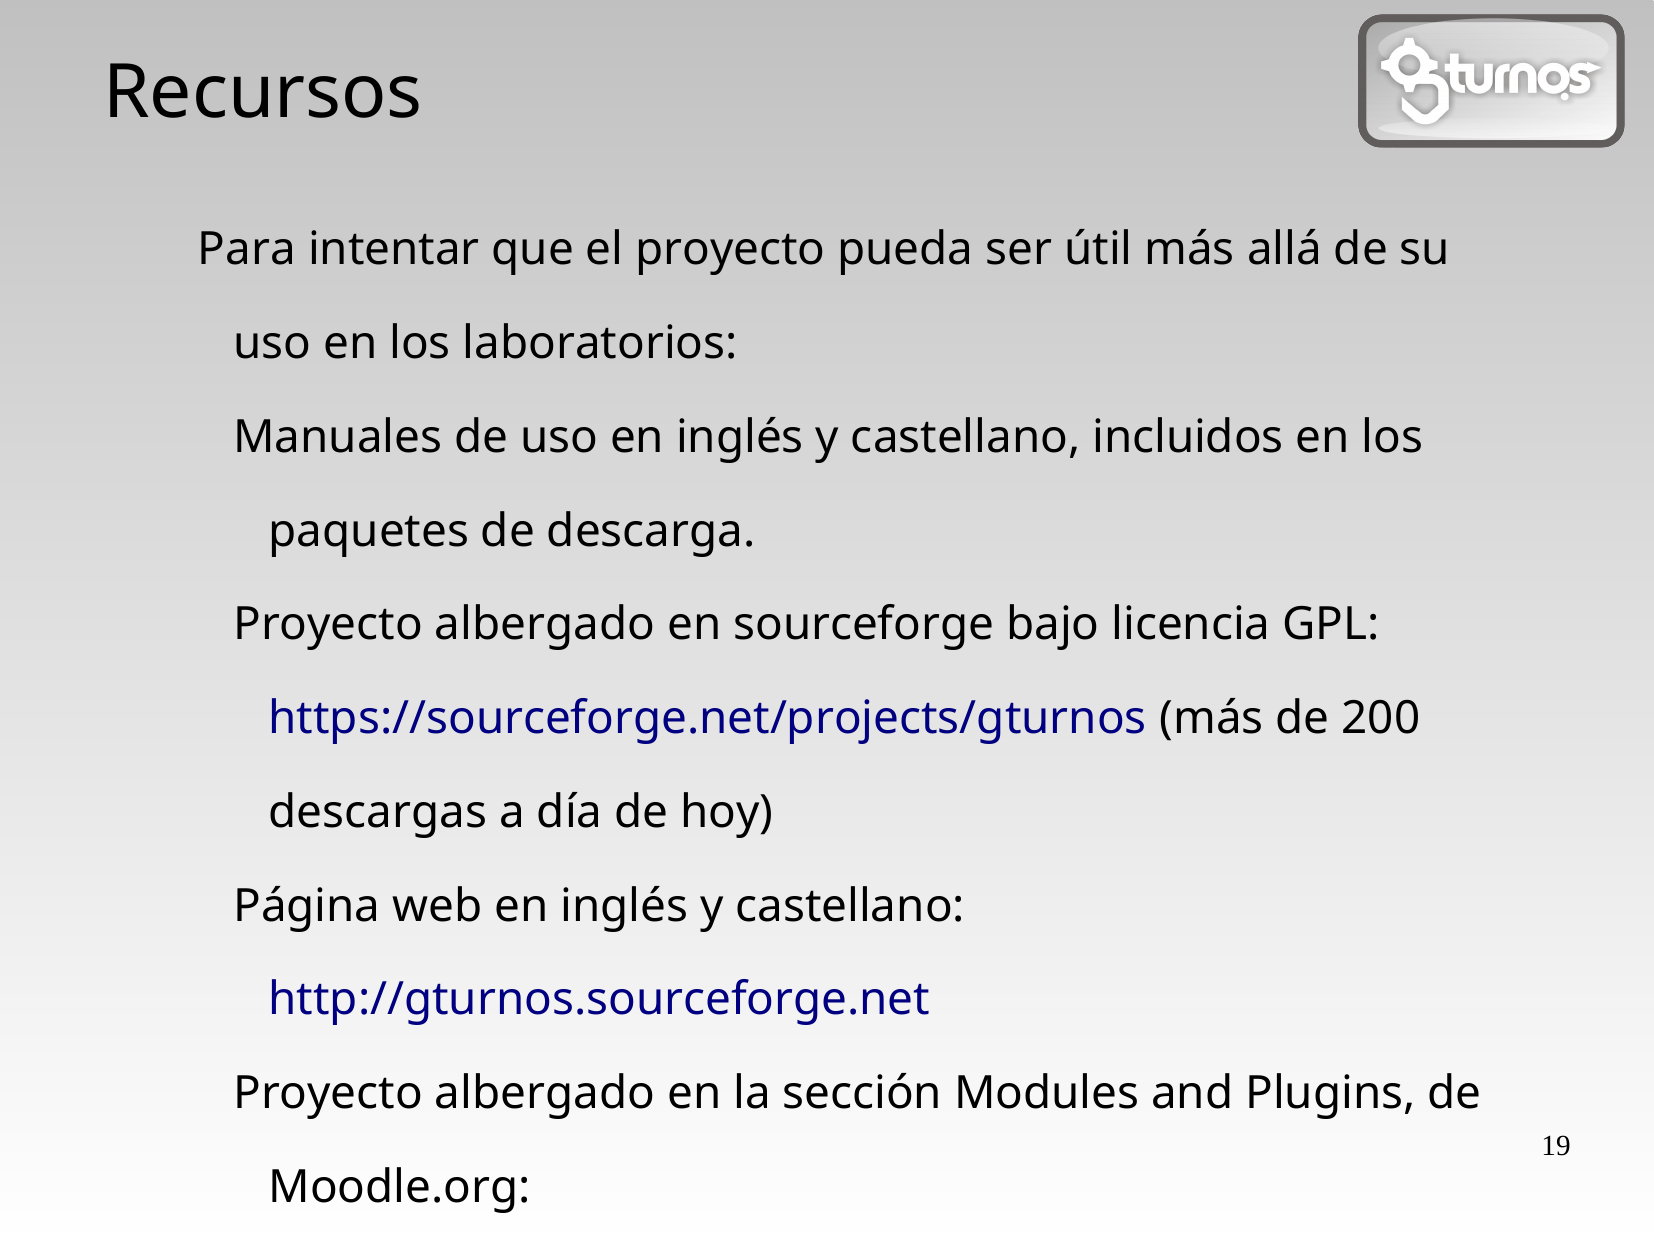

Recursos
Para intentar que el proyecto pueda ser útil más allá de su uso en los laboratorios:
Manuales de uso en inglés y castellano, incluidos en los paquetes de descarga.
Proyecto albergado en sourceforge bajo licencia GPL: https://sourceforge.net/projects/gturnos (más de 200 descargas a día de hoy)
Página web en inglés y castellano: http://gturnos.sourceforge.net
Proyecto albergado en la sección Modules and Plugins, de Moodle.org: http://moodle.org/mod/data/view.php?d=13&rid=571
19